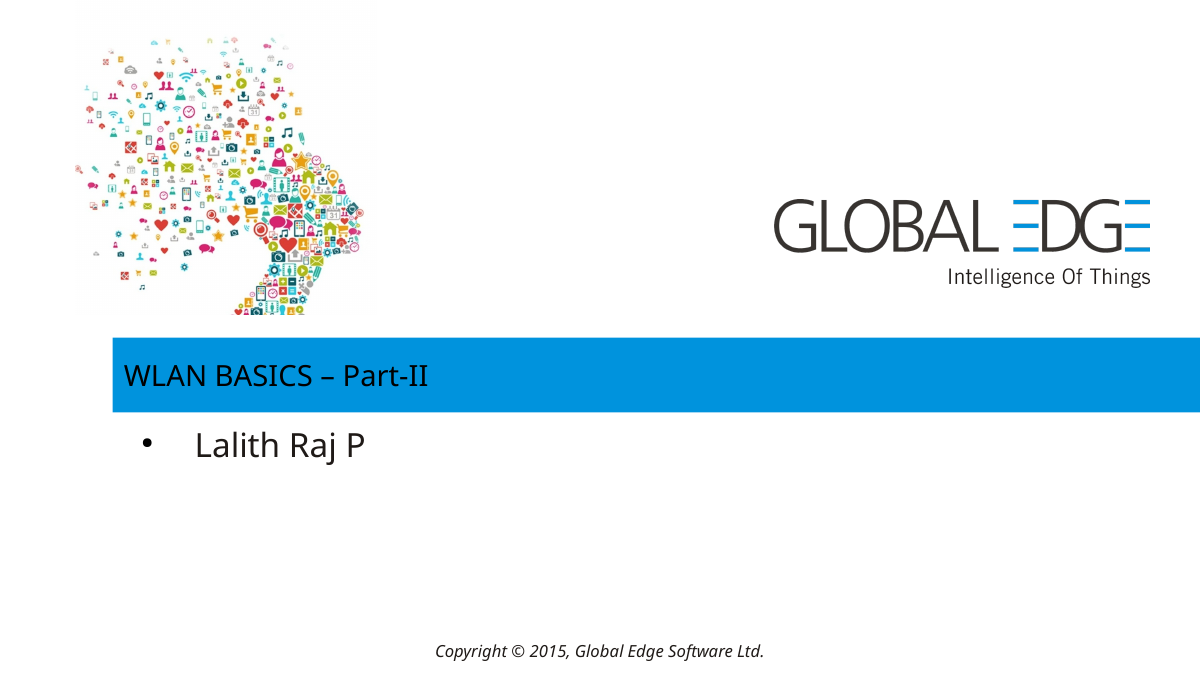

# WLAN BASICS – Part-II
Lalith Raj P